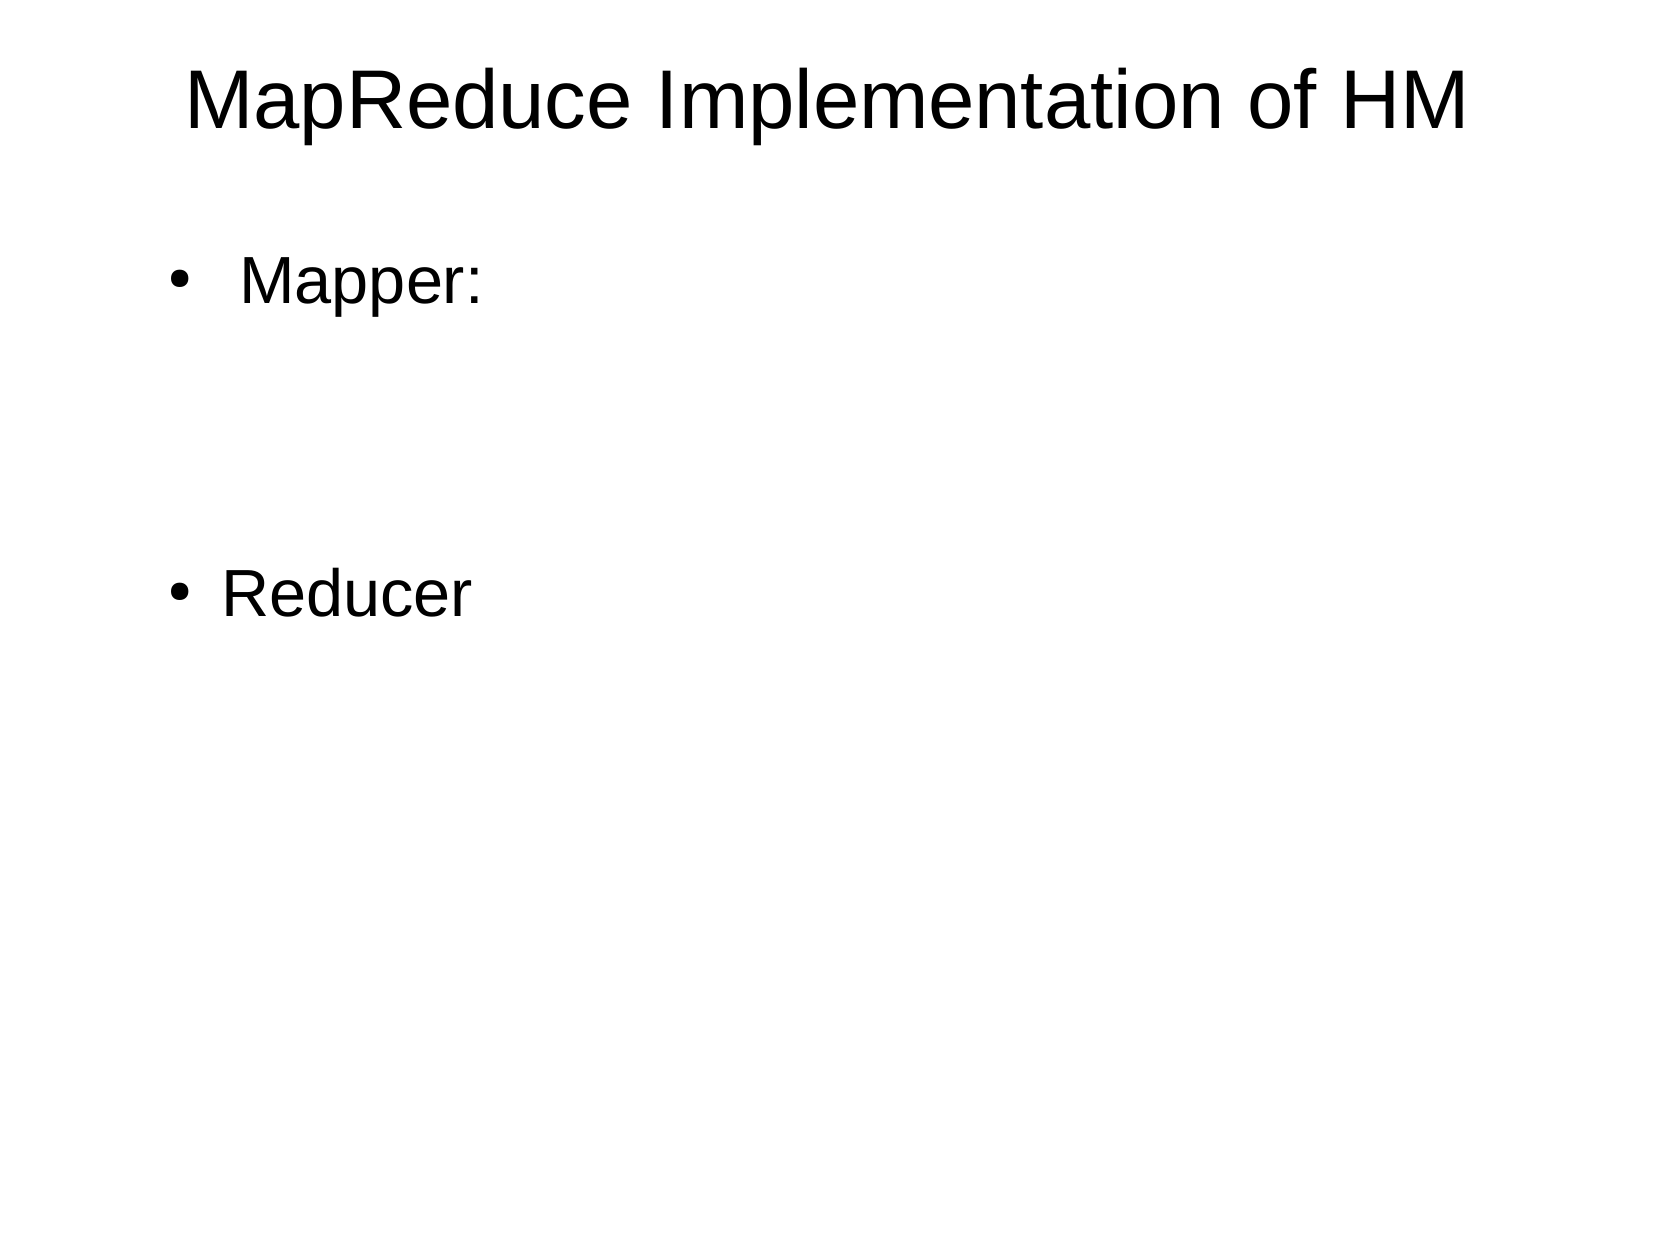

# MapReduce Implementation of HM
 Mapper:
Reducer